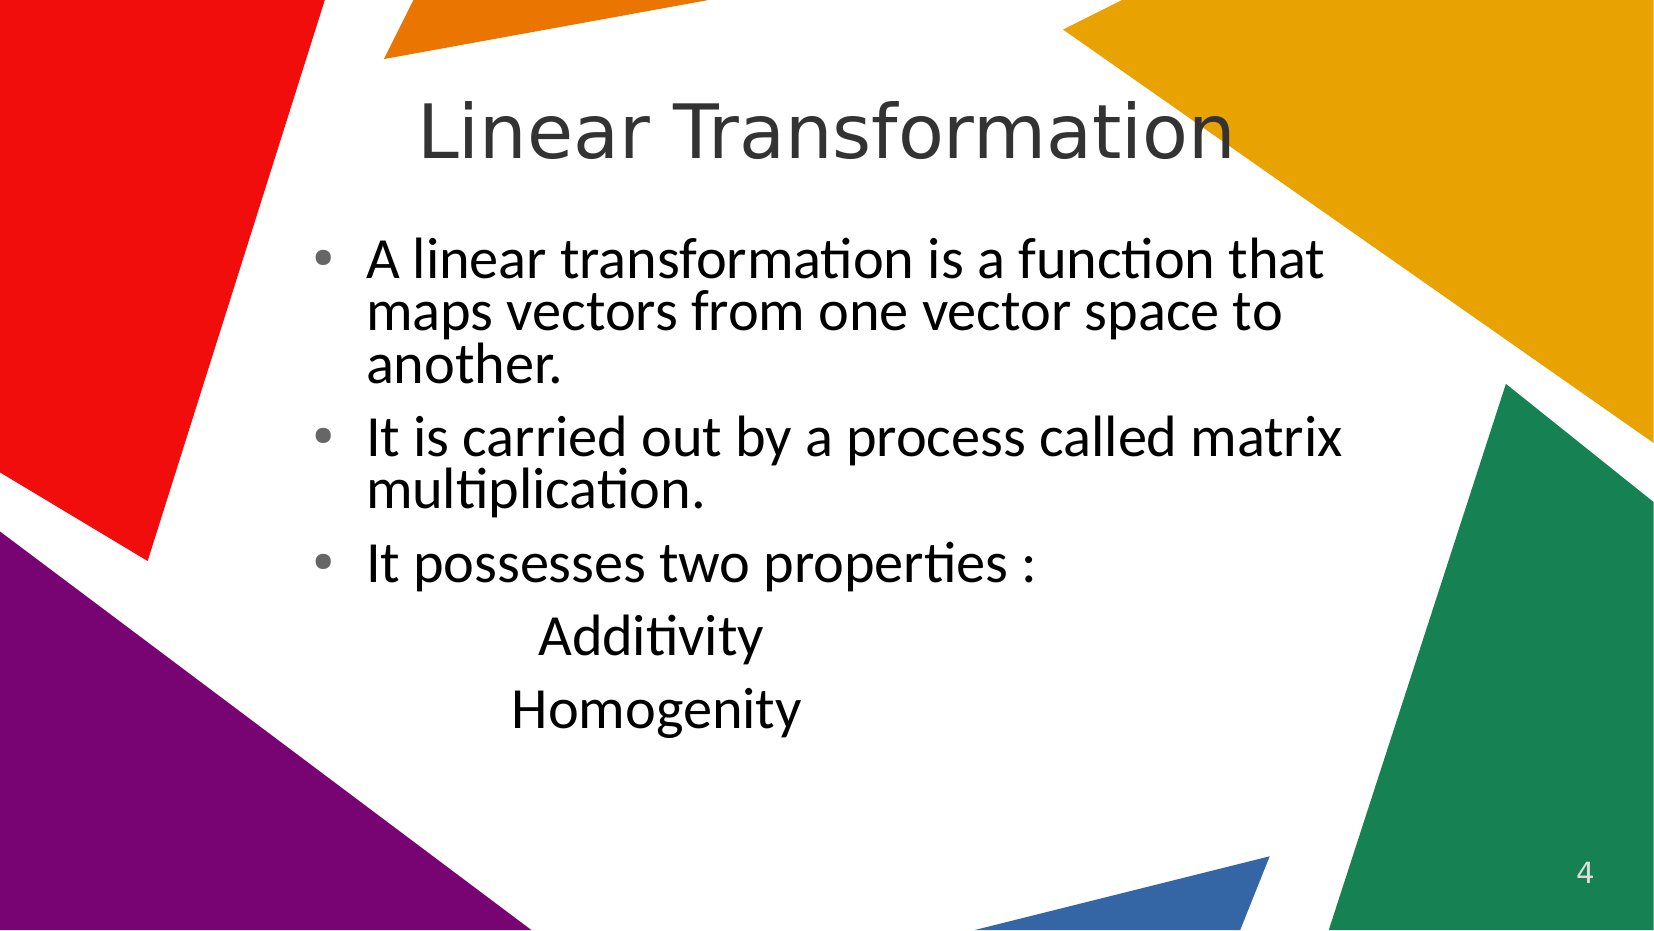

# Linear Transformation
A linear transformation is a function that maps vectors from one vector space to another.
It is carried out by a process called matrix multiplication.
It possesses two properties :
 Additivity
 Homogenity
4